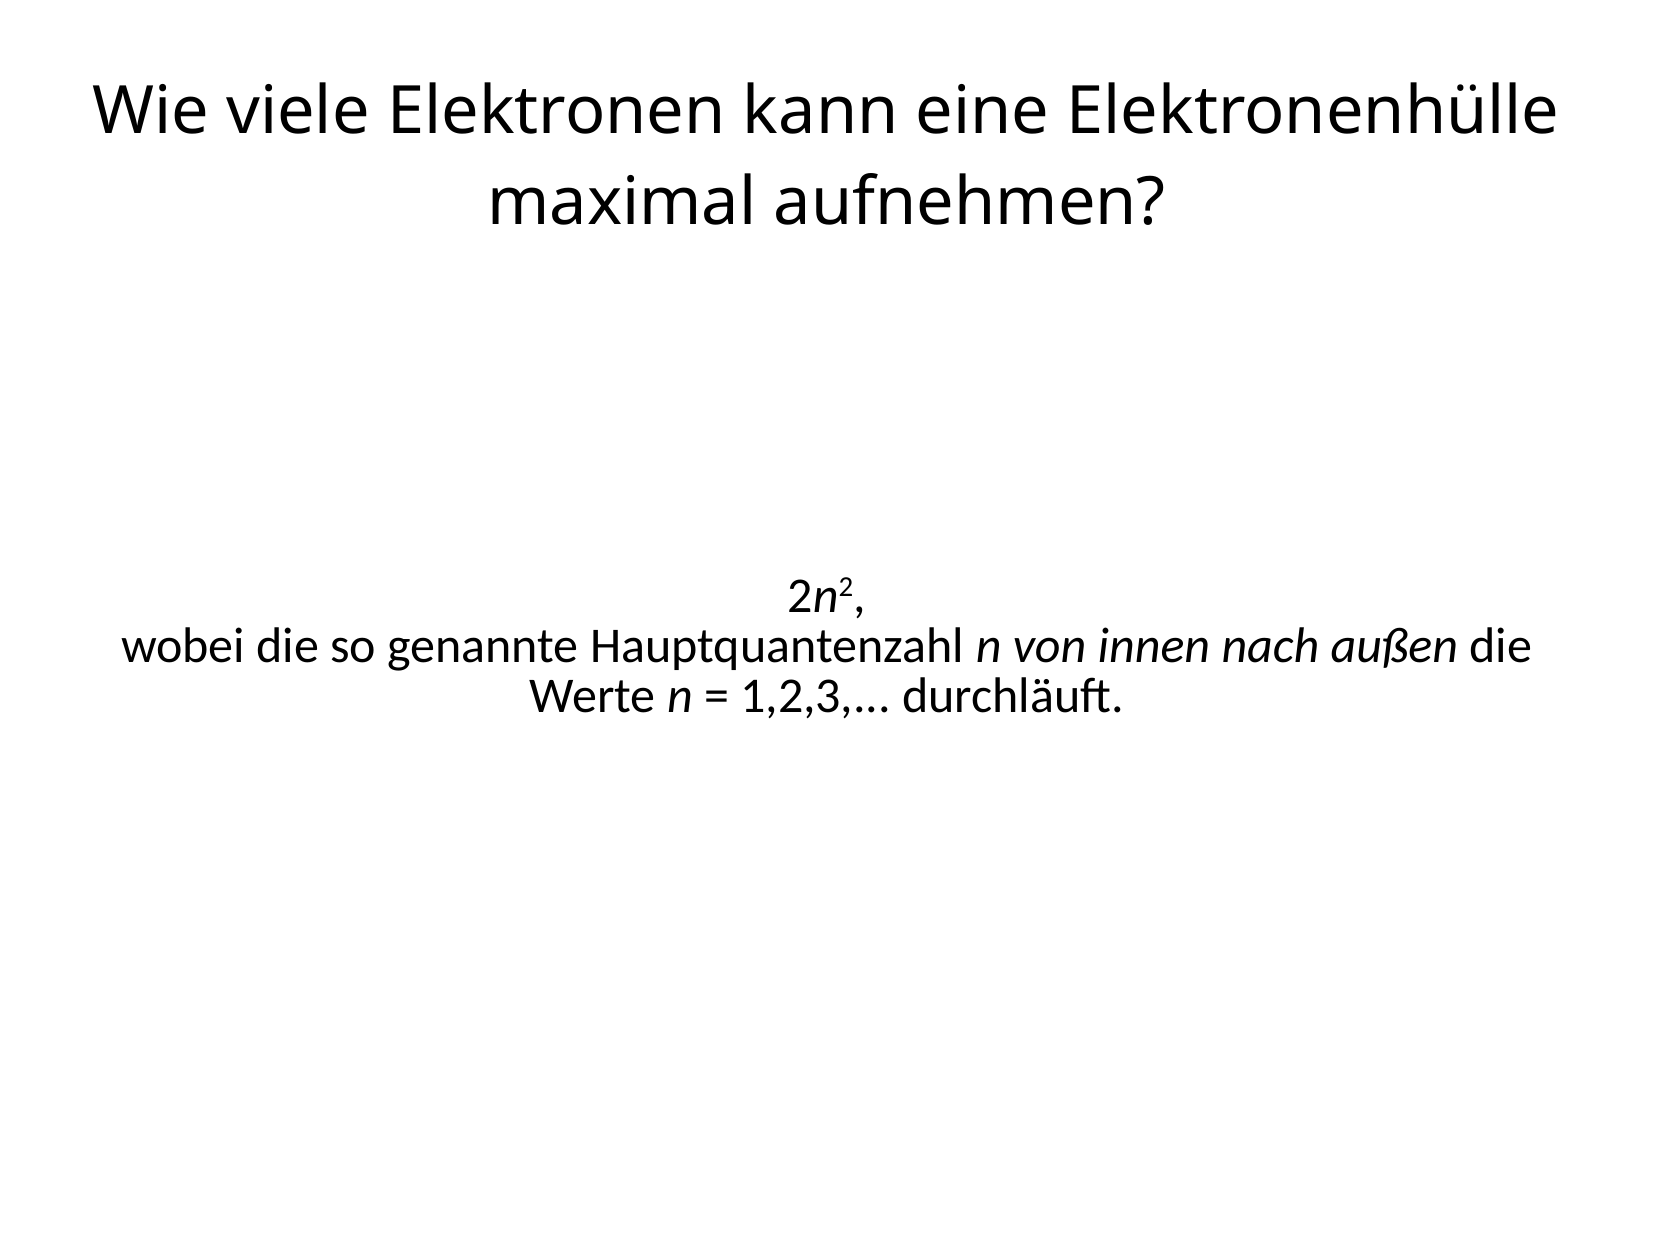

# Wie viele Elektronen kann eine Elektronenhülle maximal aufnehmen?
2n2,
wobei die so genannte Hauptquantenzahl n von innen nach außen die Werte n = 1,2,3,... durchläuft.